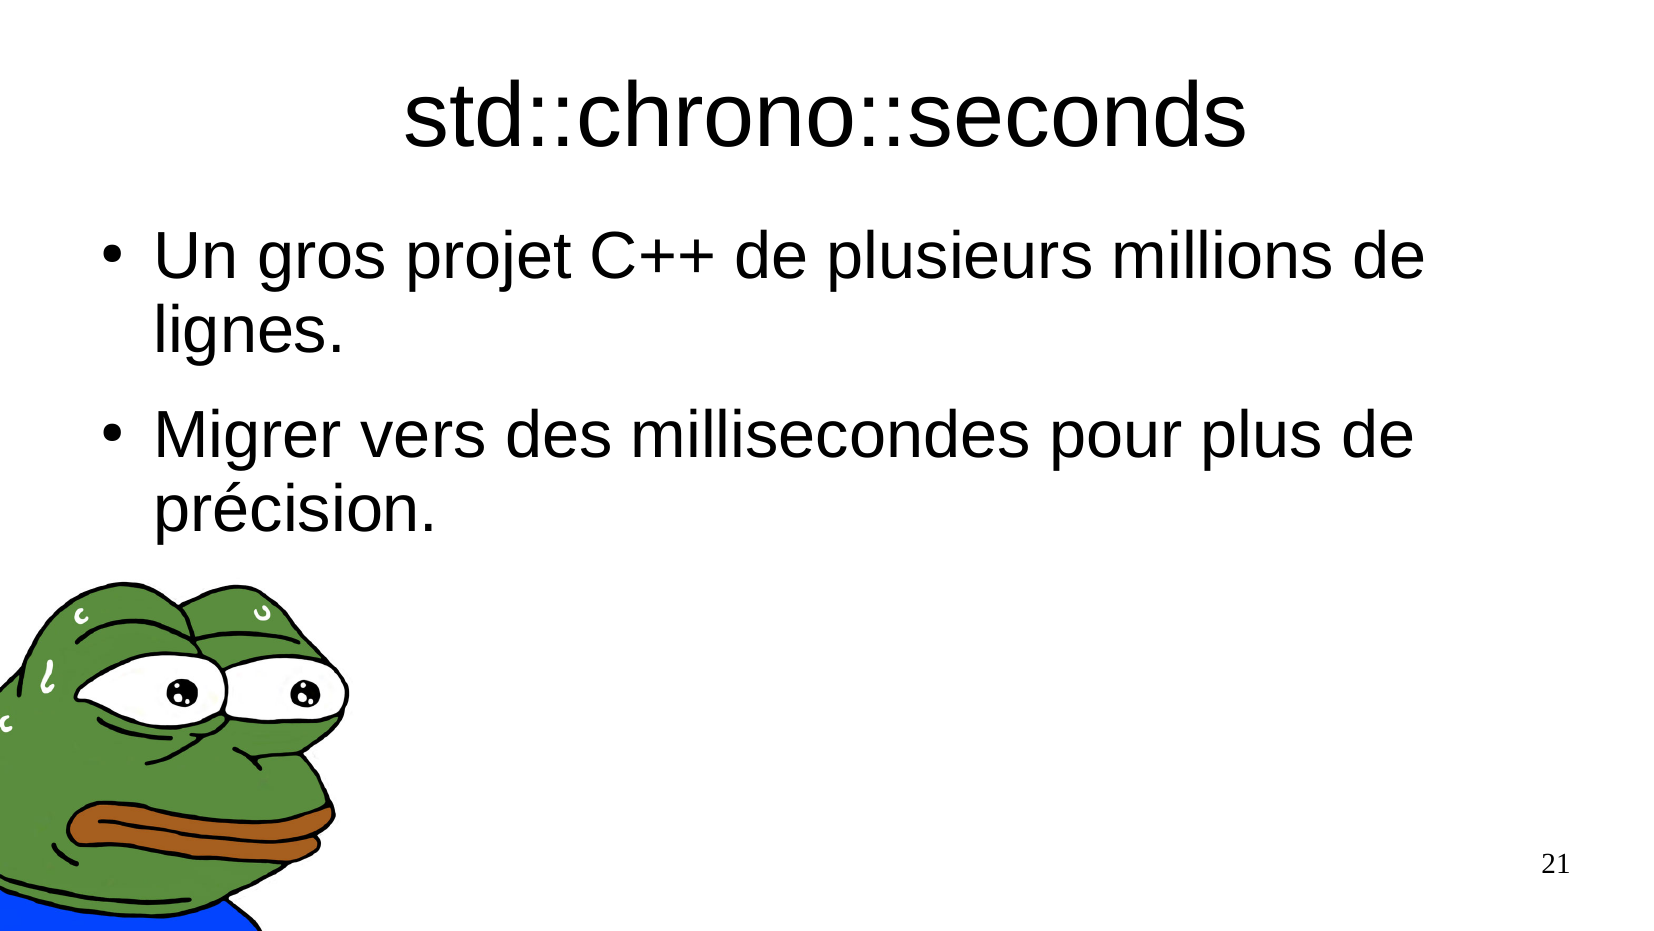

# std::chrono::seconds
Un gros projet C++ de plusieurs millions de lignes.
Migrer vers des millisecondes pour plus de précision.
21